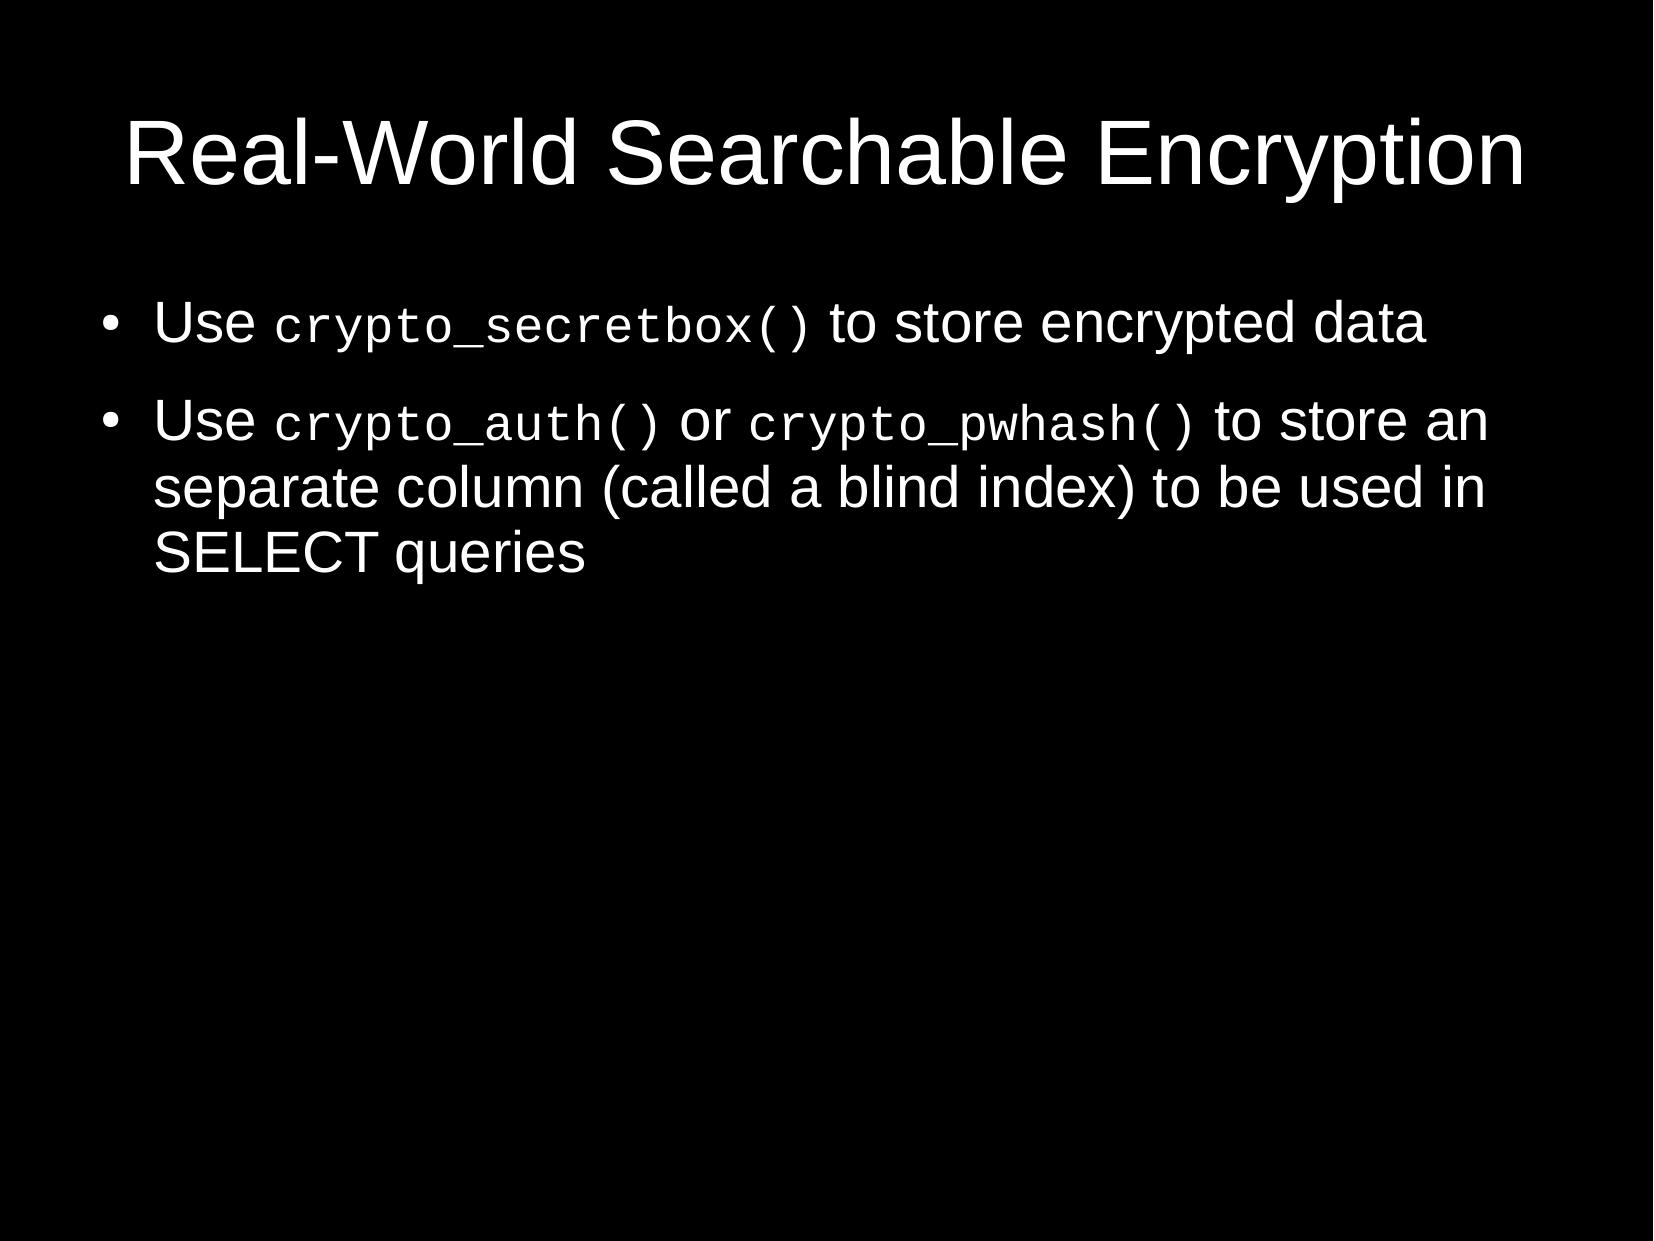

# Real-World Searchable Encryption
Use crypto_secretbox() to store encrypted data
Use crypto_auth() or crypto_pwhash() to store an separate column (called a blind index) to be used in SELECT queries